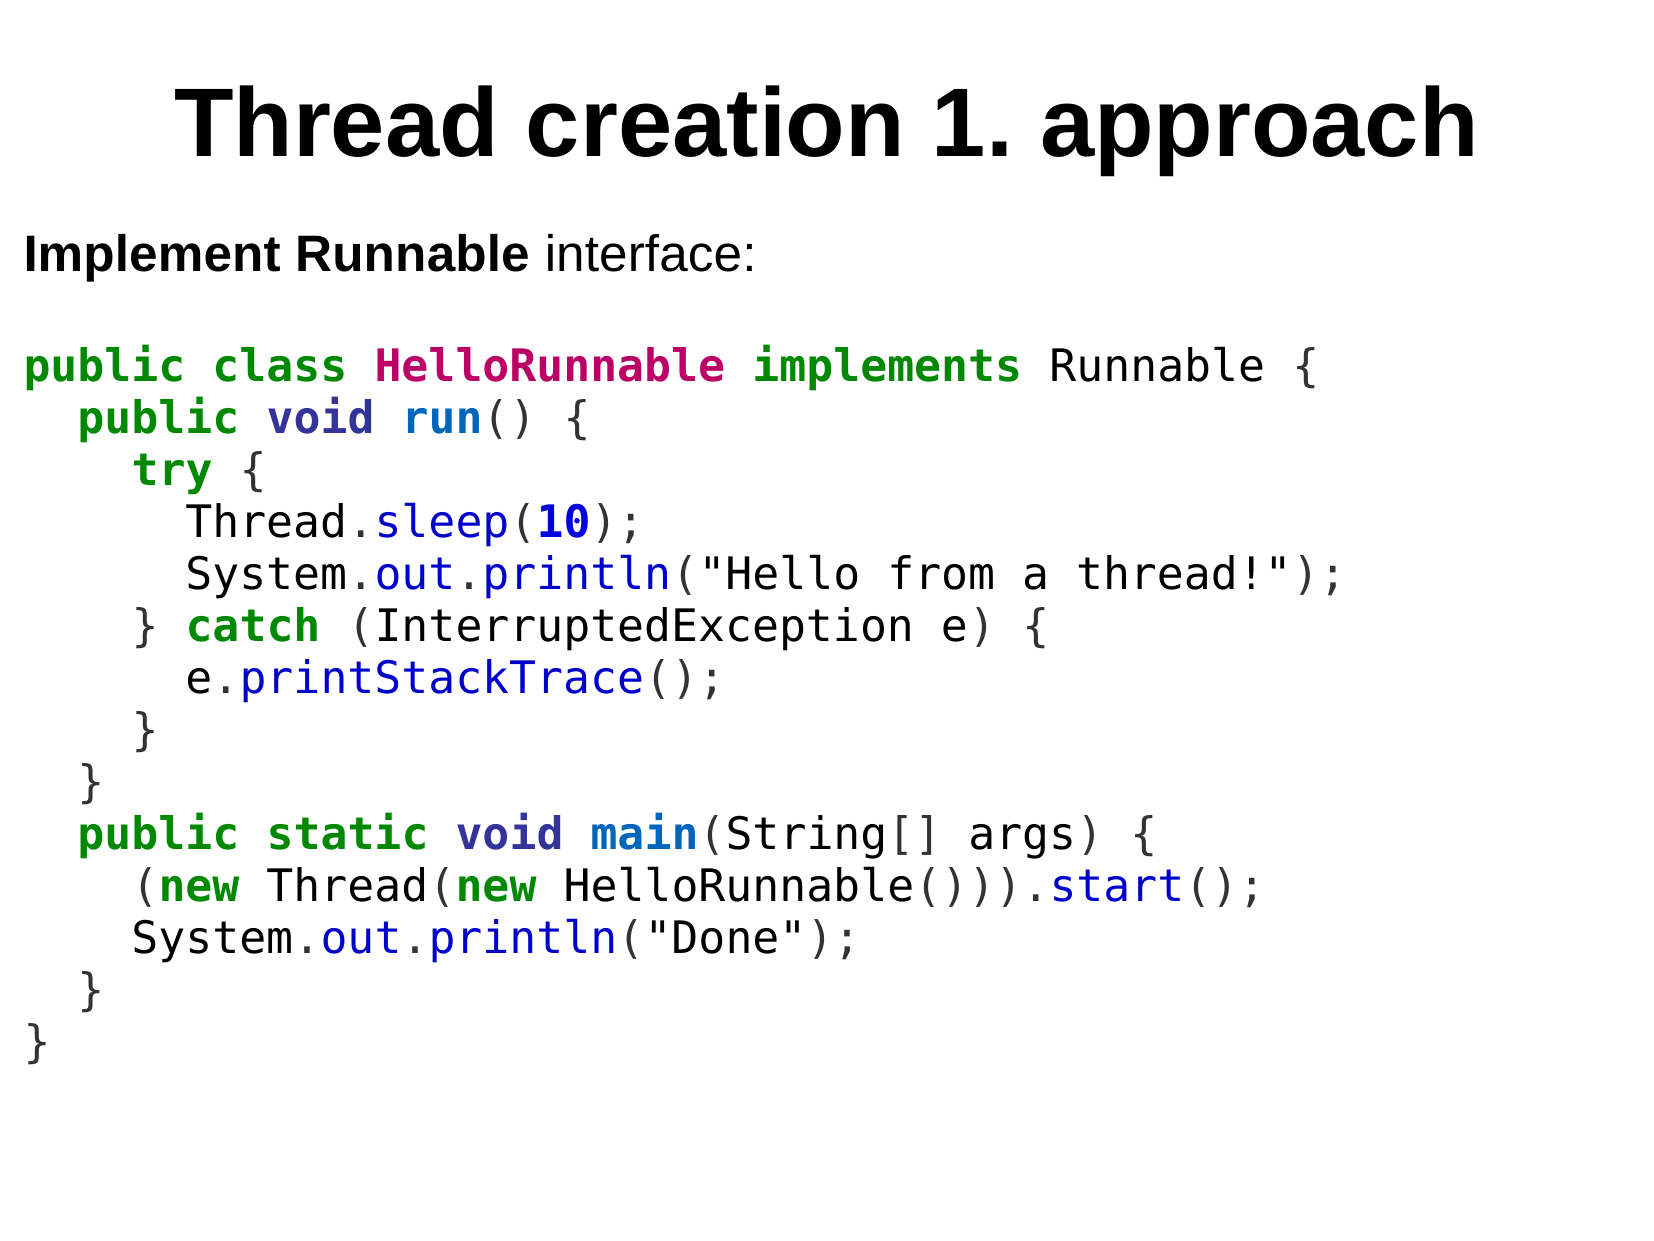

# Thread creation 1. approach
Implement Runnable interface:
public class HelloRunnable implements Runnable {
 public void run() {
 try {
 Thread.sleep(10);
 System.out.println("Hello from a thread!");
 } catch (InterruptedException e) {
 e.printStackTrace();
 }
 }
 public static void main(String[] args) {
 (new Thread(new HelloRunnable())).start();
 System.out.println("Done");
 }
}